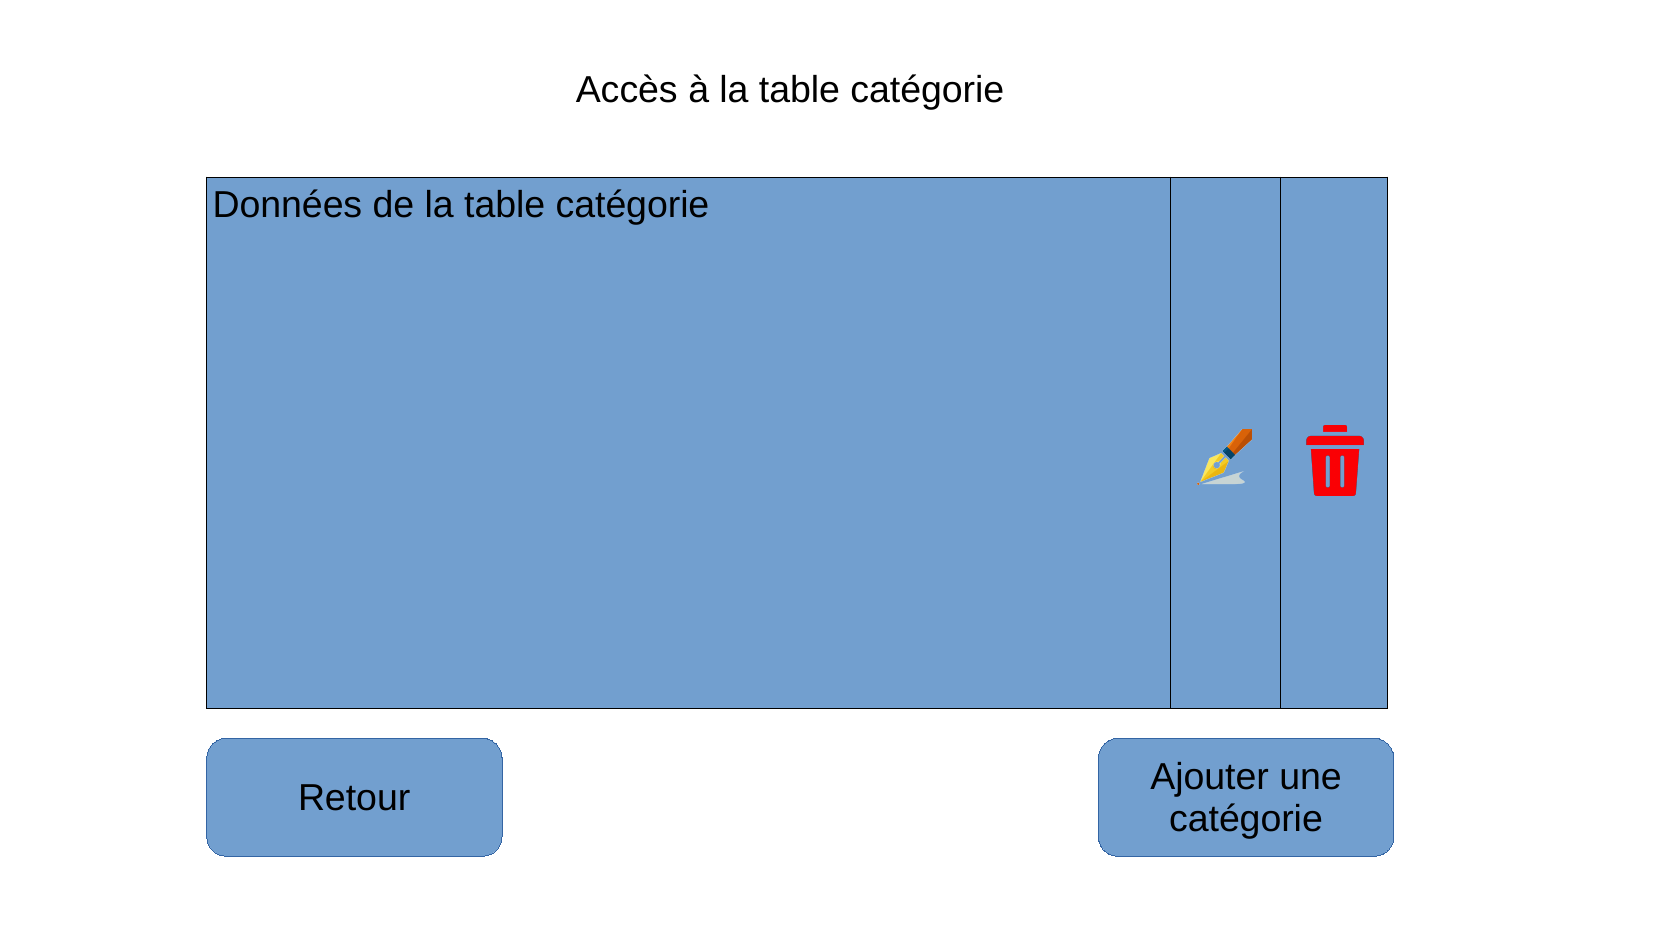

Accès à la table catégorie
| Données de la table catégorie | | |
| --- | --- | --- |
Ajouter une catégorie
Retour